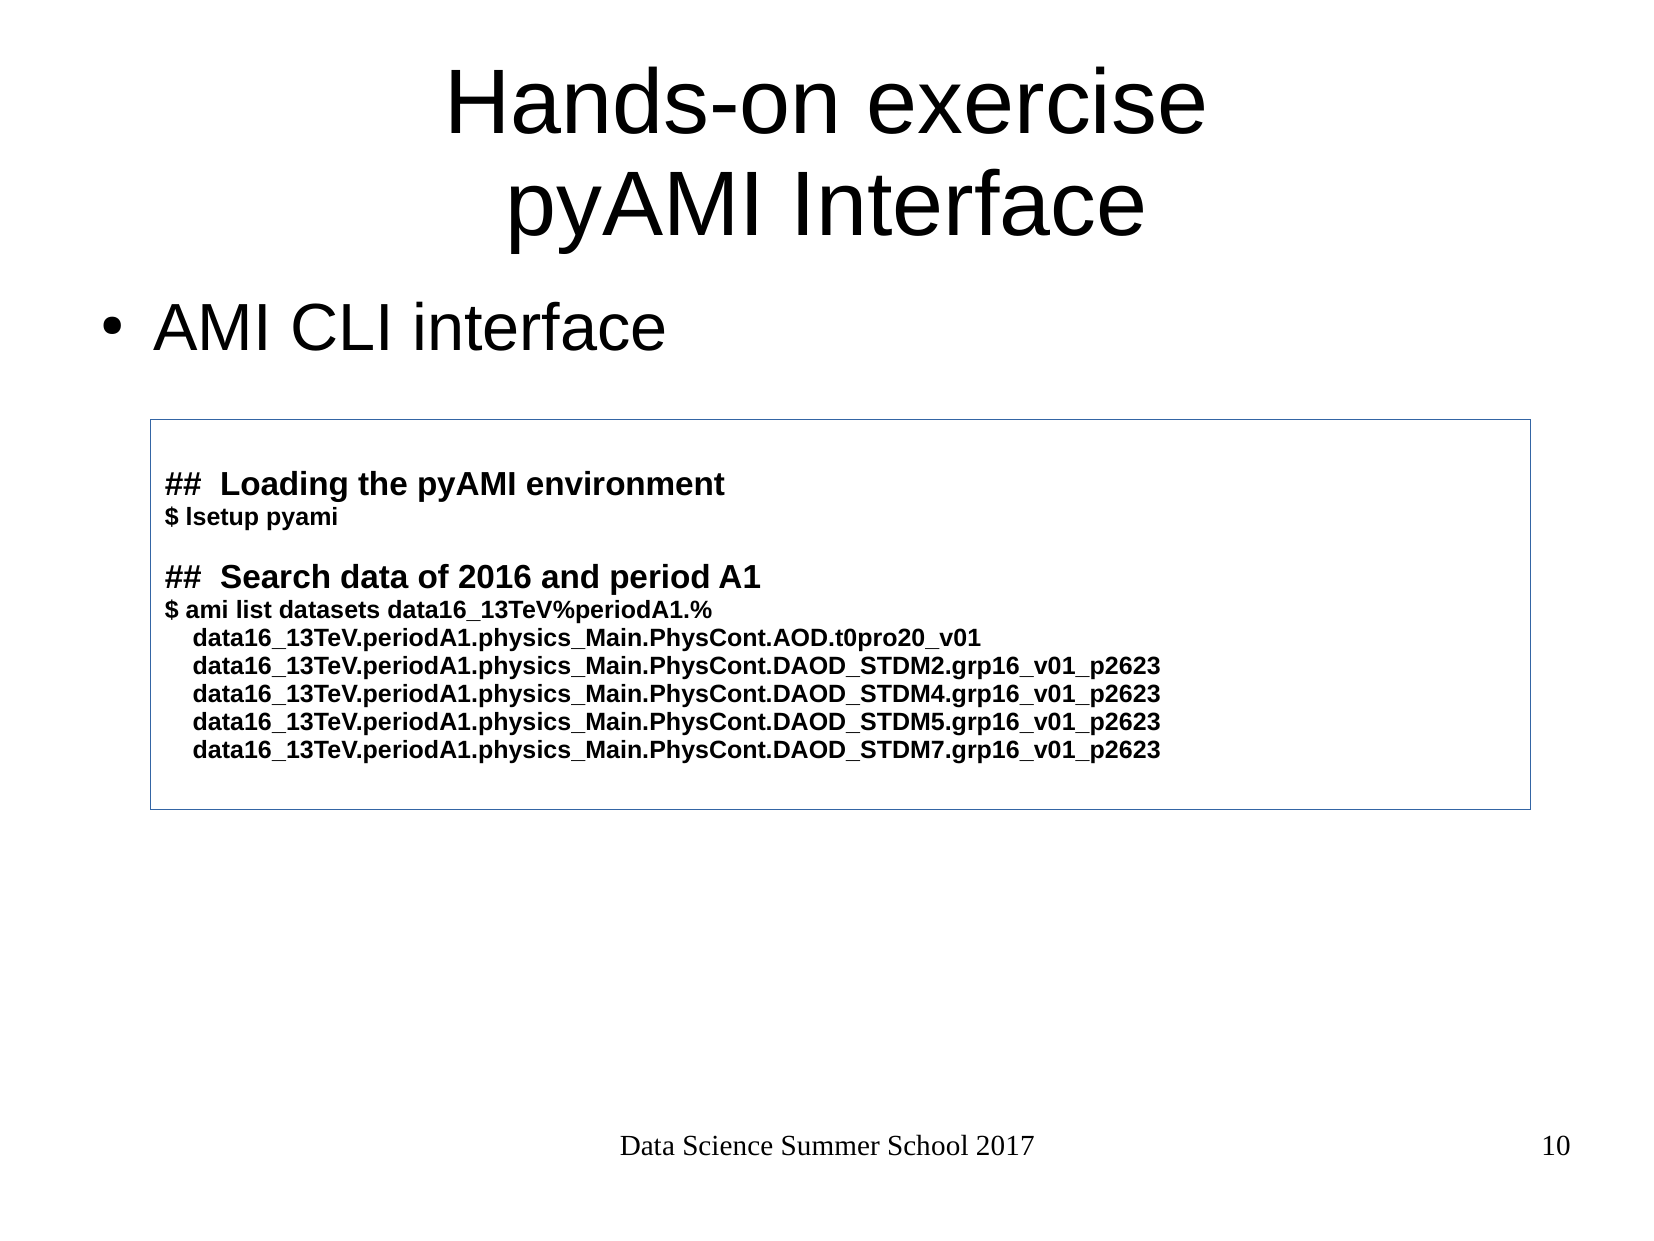

# Hands-on exercise pyAMI Interface
AMI CLI interface
## Loading the pyAMI environment
$ lsetup pyami
## Search data of 2016 and period A1
$ ami list datasets data16_13TeV%periodA1.%
 data16_13TeV.periodA1.physics_Main.PhysCont.AOD.t0pro20_v01
 data16_13TeV.periodA1.physics_Main.PhysCont.DAOD_STDM2.grp16_v01_p2623
 data16_13TeV.periodA1.physics_Main.PhysCont.DAOD_STDM4.grp16_v01_p2623
 data16_13TeV.periodA1.physics_Main.PhysCont.DAOD_STDM5.grp16_v01_p2623
 data16_13TeV.periodA1.physics_Main.PhysCont.DAOD_STDM7.grp16_v01_p2623
Data Science Summer School 2017
10